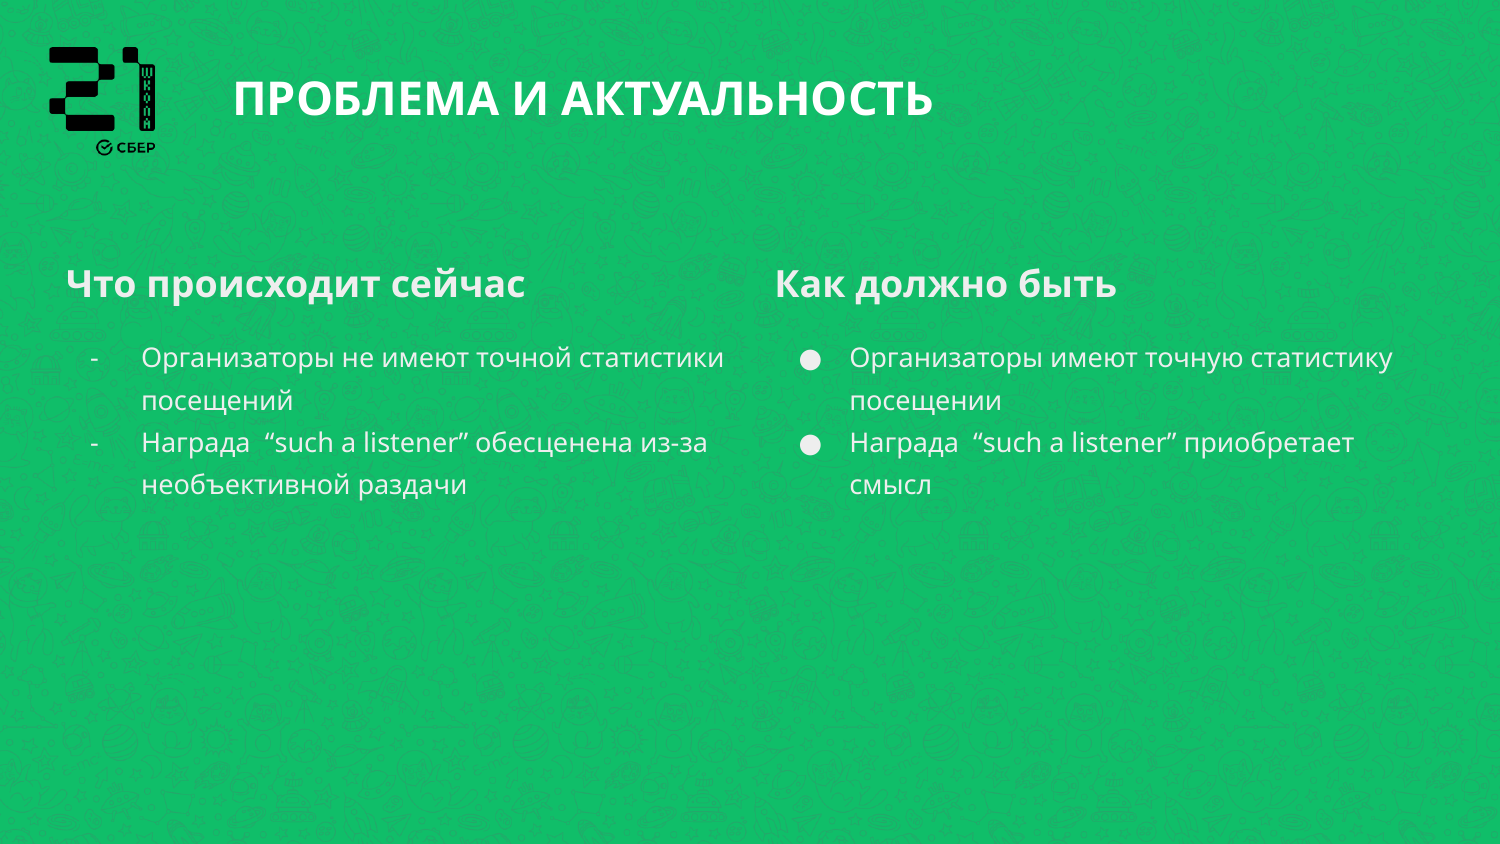

# ПРОБЛЕМА И АКТУАЛЬНОСТЬ
Что происходит сейчас
Организаторы не имеют точной статистики посещений
Награда “such a listener” обесценена из-за необъективной раздачи
Как должно быть
Организаторы имеют точную статистику посещении
Награда “such a listener” приобретает смысл